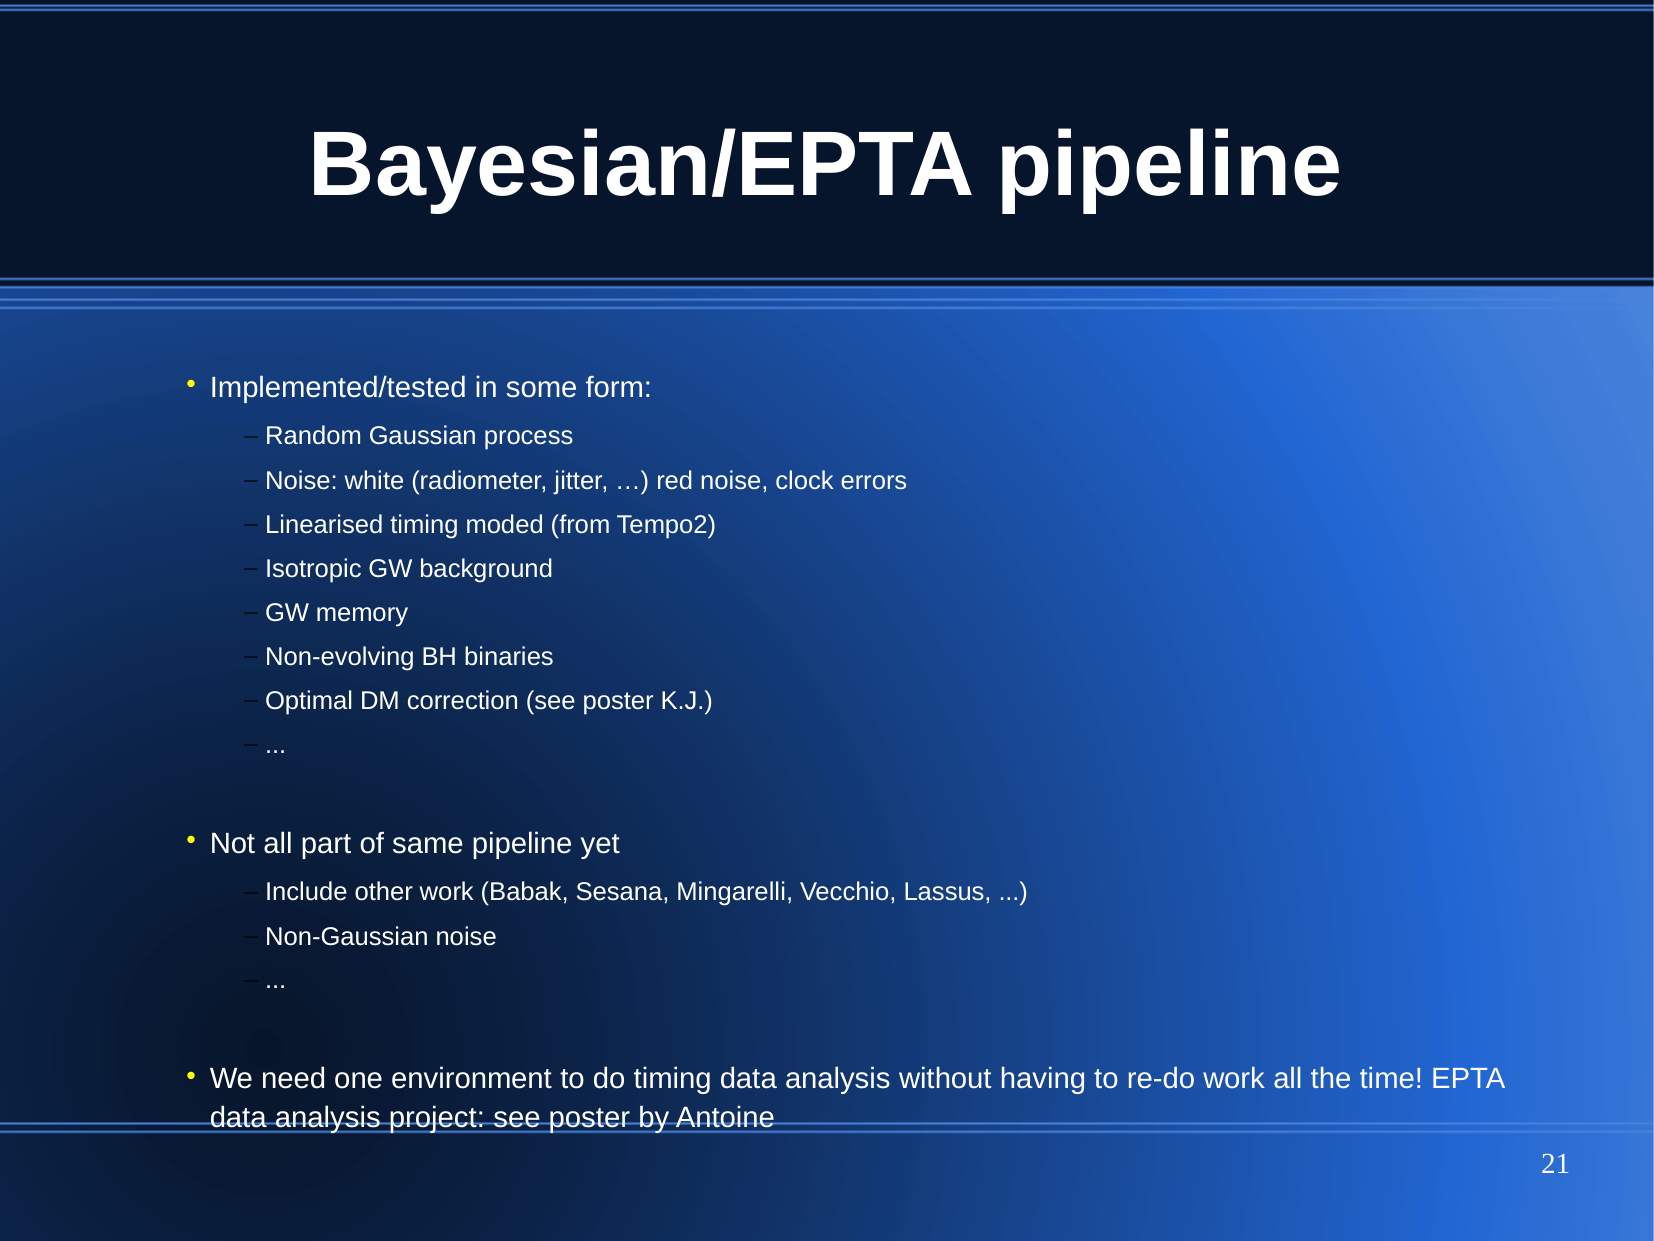

# Bayesian/EPTA pipeline
Implemented/tested in some form:
Random Gaussian process
Noise: white (radiometer, jitter, …) red noise, clock errors
Linearised timing moded (from Tempo2)
Isotropic GW background
GW memory
Non-evolving BH binaries
Optimal DM correction (see poster K.J.)
...
Not all part of same pipeline yet
Include other work (Babak, Sesana, Mingarelli, Vecchio, Lassus, ...)
Non-Gaussian noise
...
We need one environment to do timing data analysis without having to re-do work all the time! EPTA data analysis project: see poster by Antoine
21